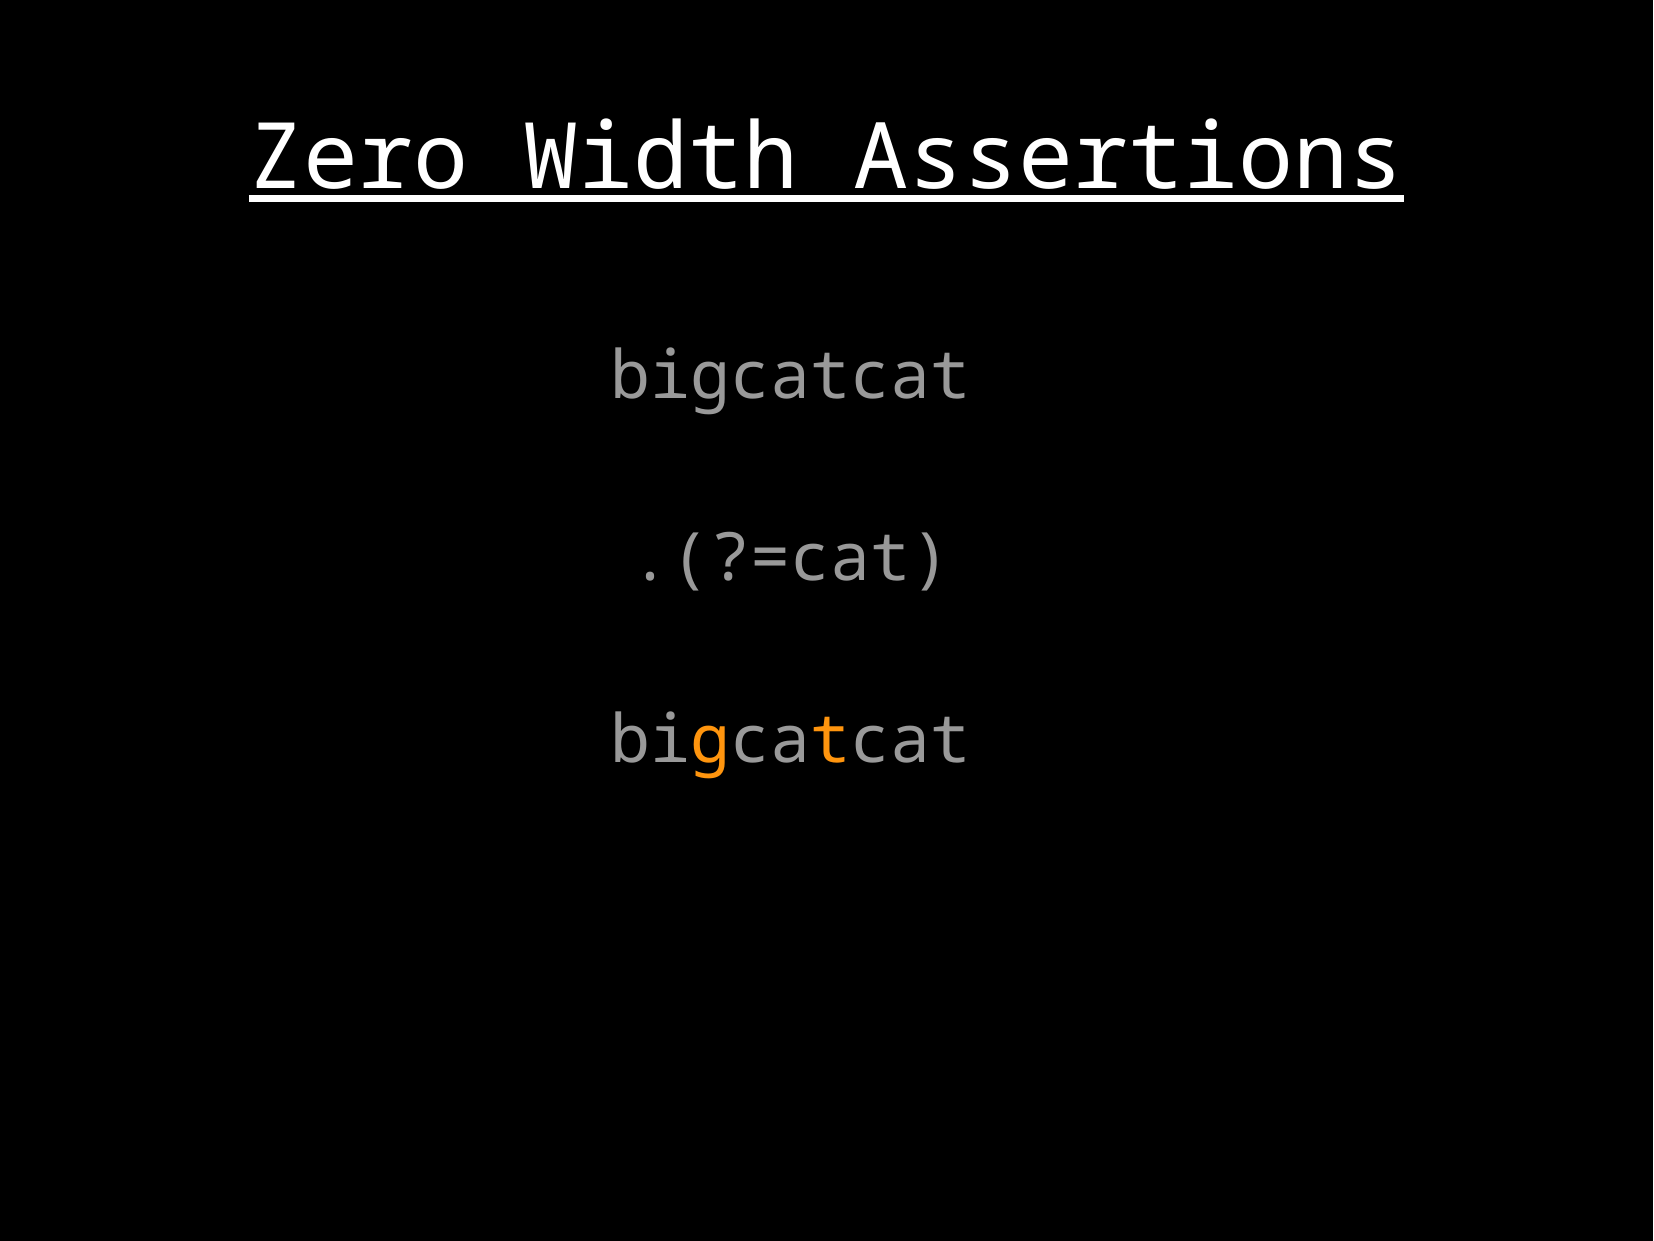

# Zero Width Assertions
 bigcatcat
.(?=cat)
bigcatcat